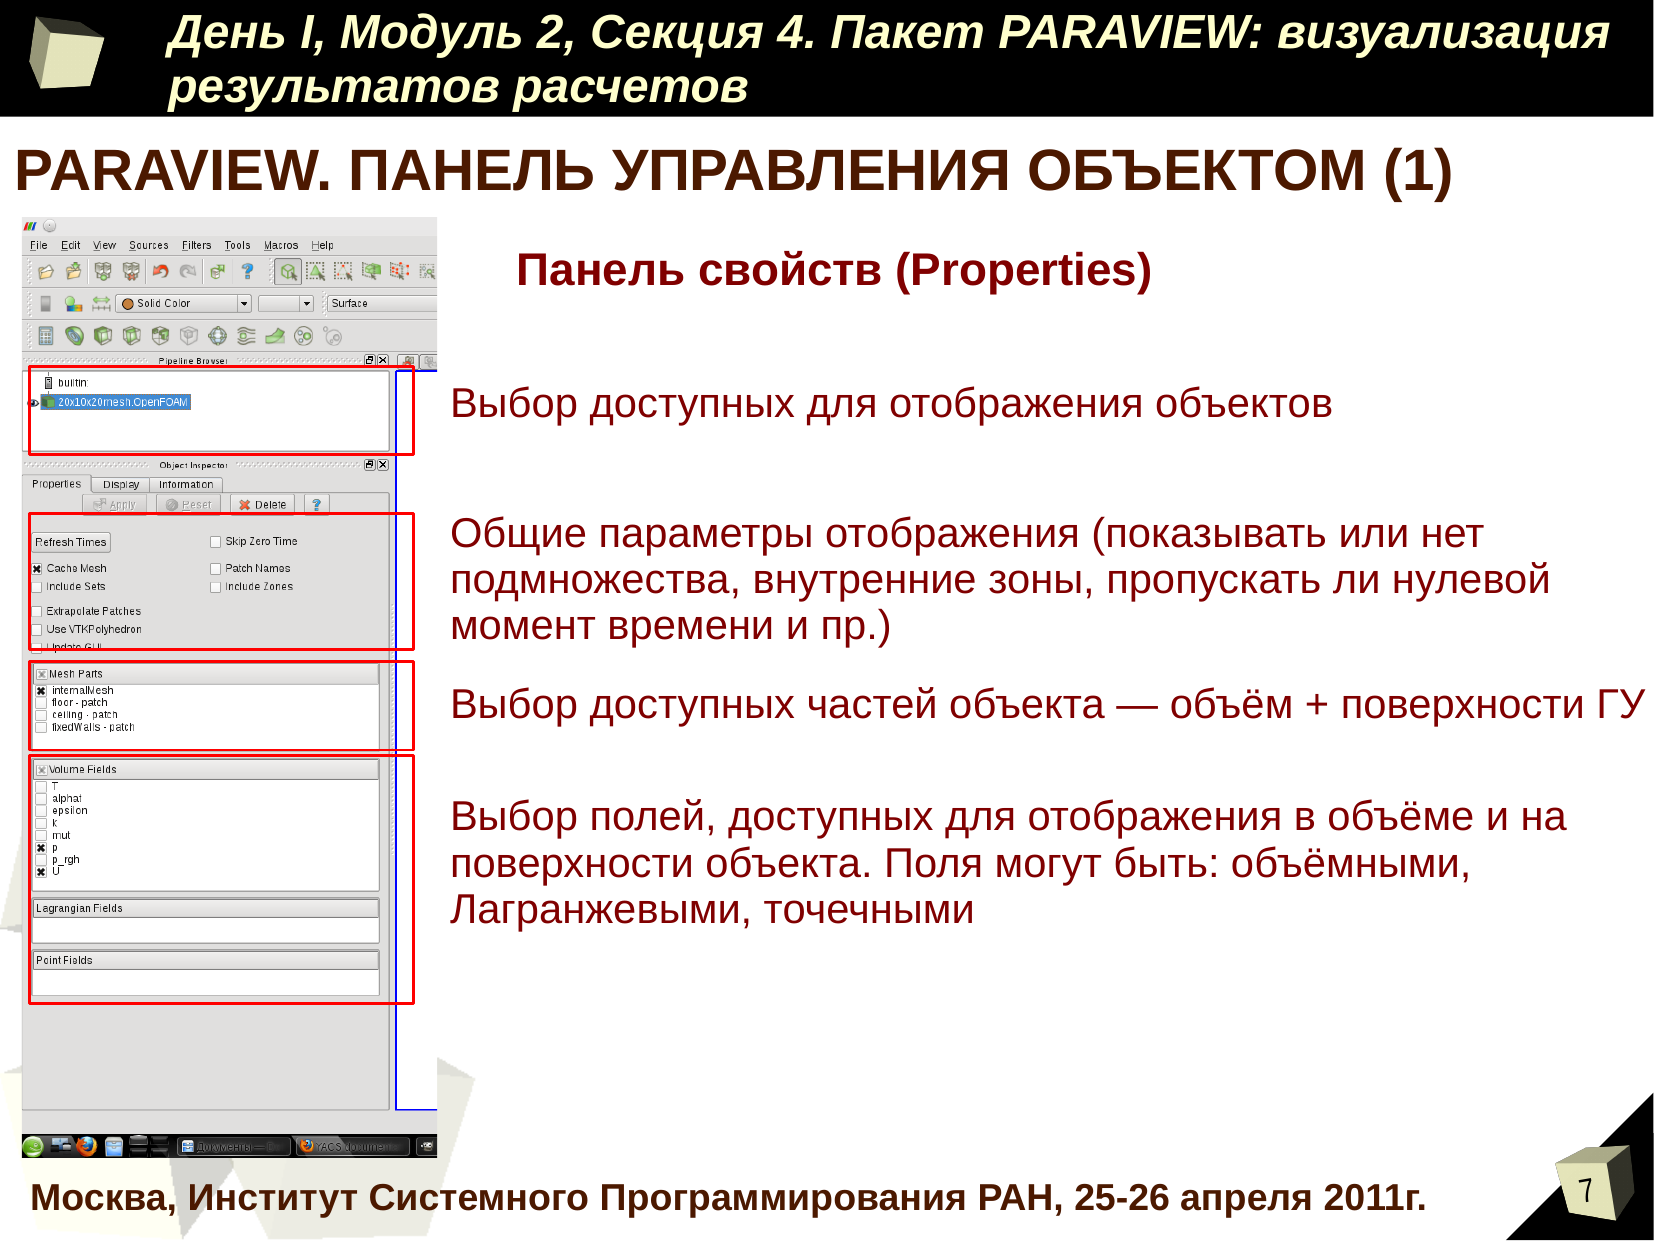

PARAVIEW. ПАНЕЛЬ УПРАВЛЕНИЯ ОБЪЕКТОМ (1)
Панель свойств (Properties)
Выбор доступных для отображения объектов
Общие параметры отображения (показывать или нет
подмножества, внутренние зоны, пропускать ли нулевой
момент времени и пр.)
Выбор доступных частей объекта — объём + поверхности ГУ
Выбор полей, доступных для отображения в объёме и на
поверхности объекта. Поля могут быть: объёмными,
Лагранжевыми, точечными